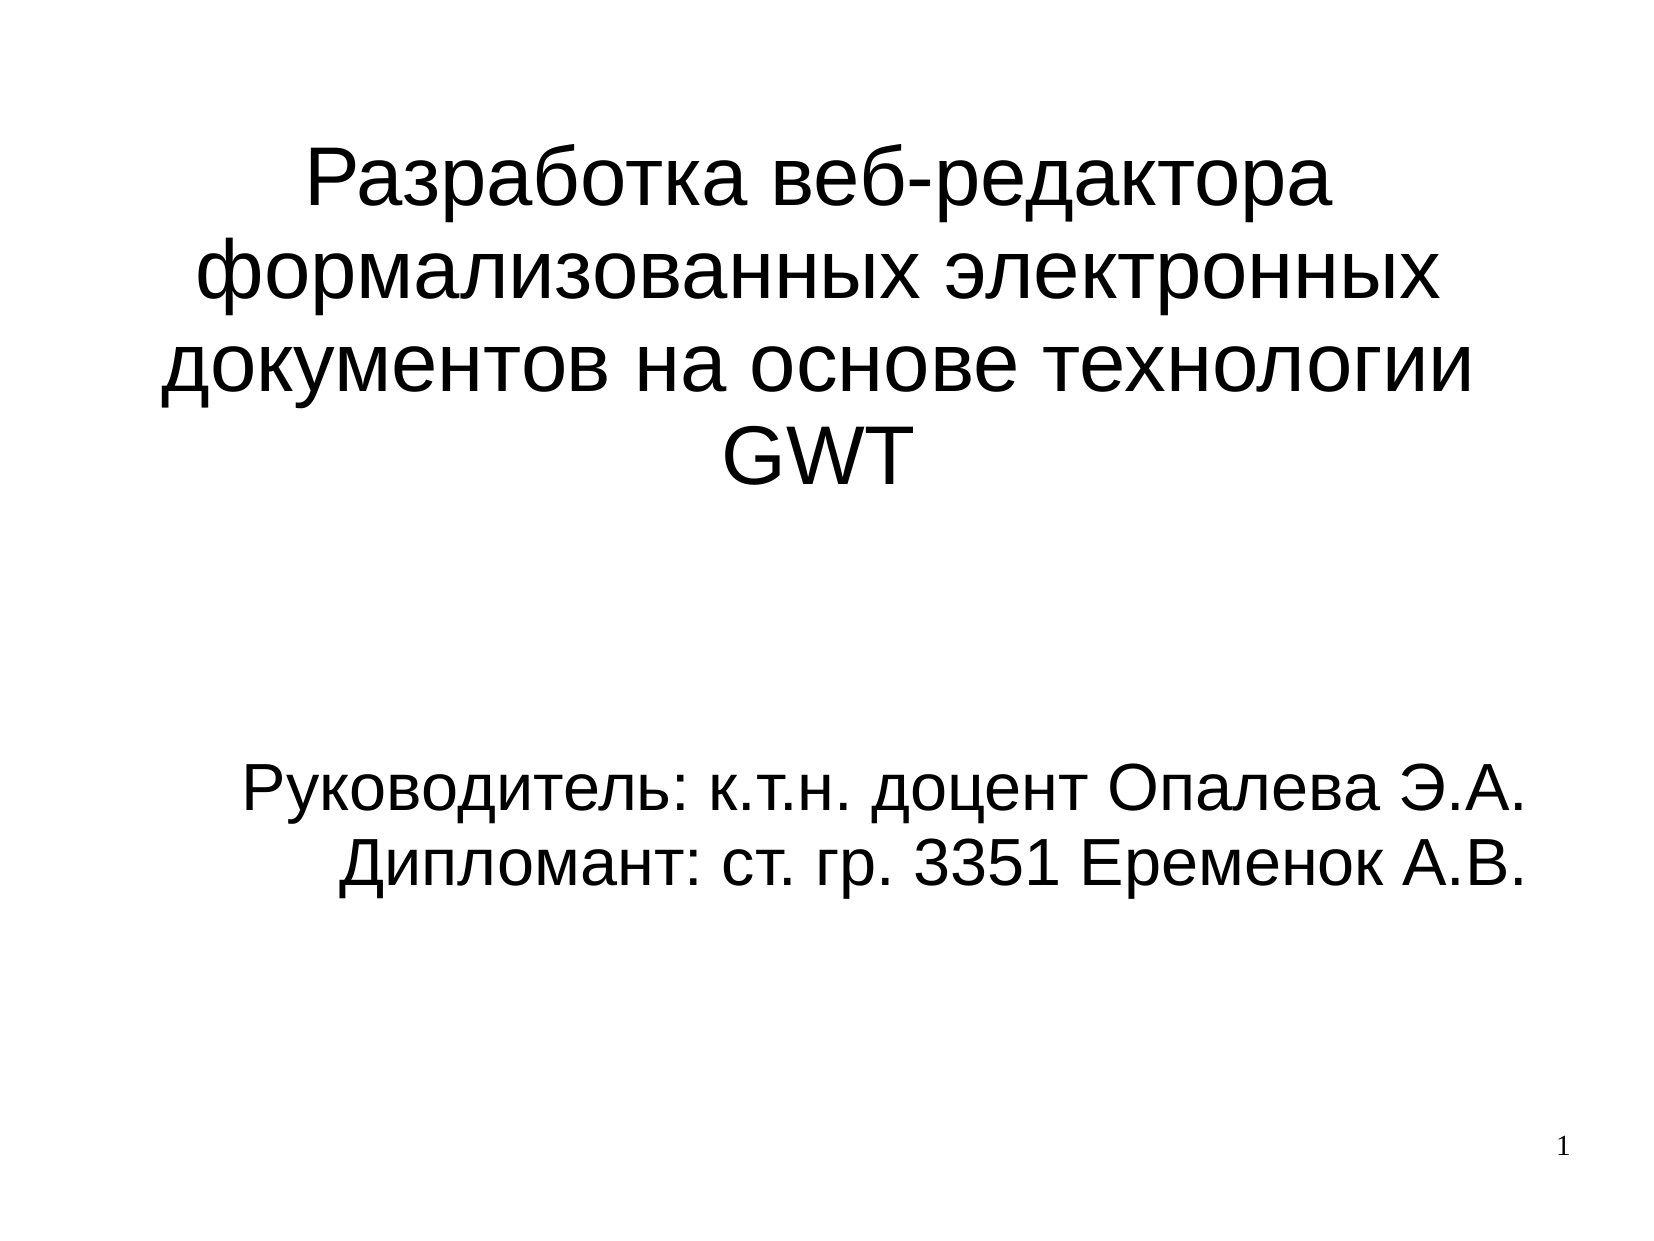

# Разработка веб-редактора формализованных электронных документов на основе технологии GWT
Руководитель: к.т.н. доцент Опалева Э.А.
Дипломант: ст. гр. 3351 Еременок А.В.
1